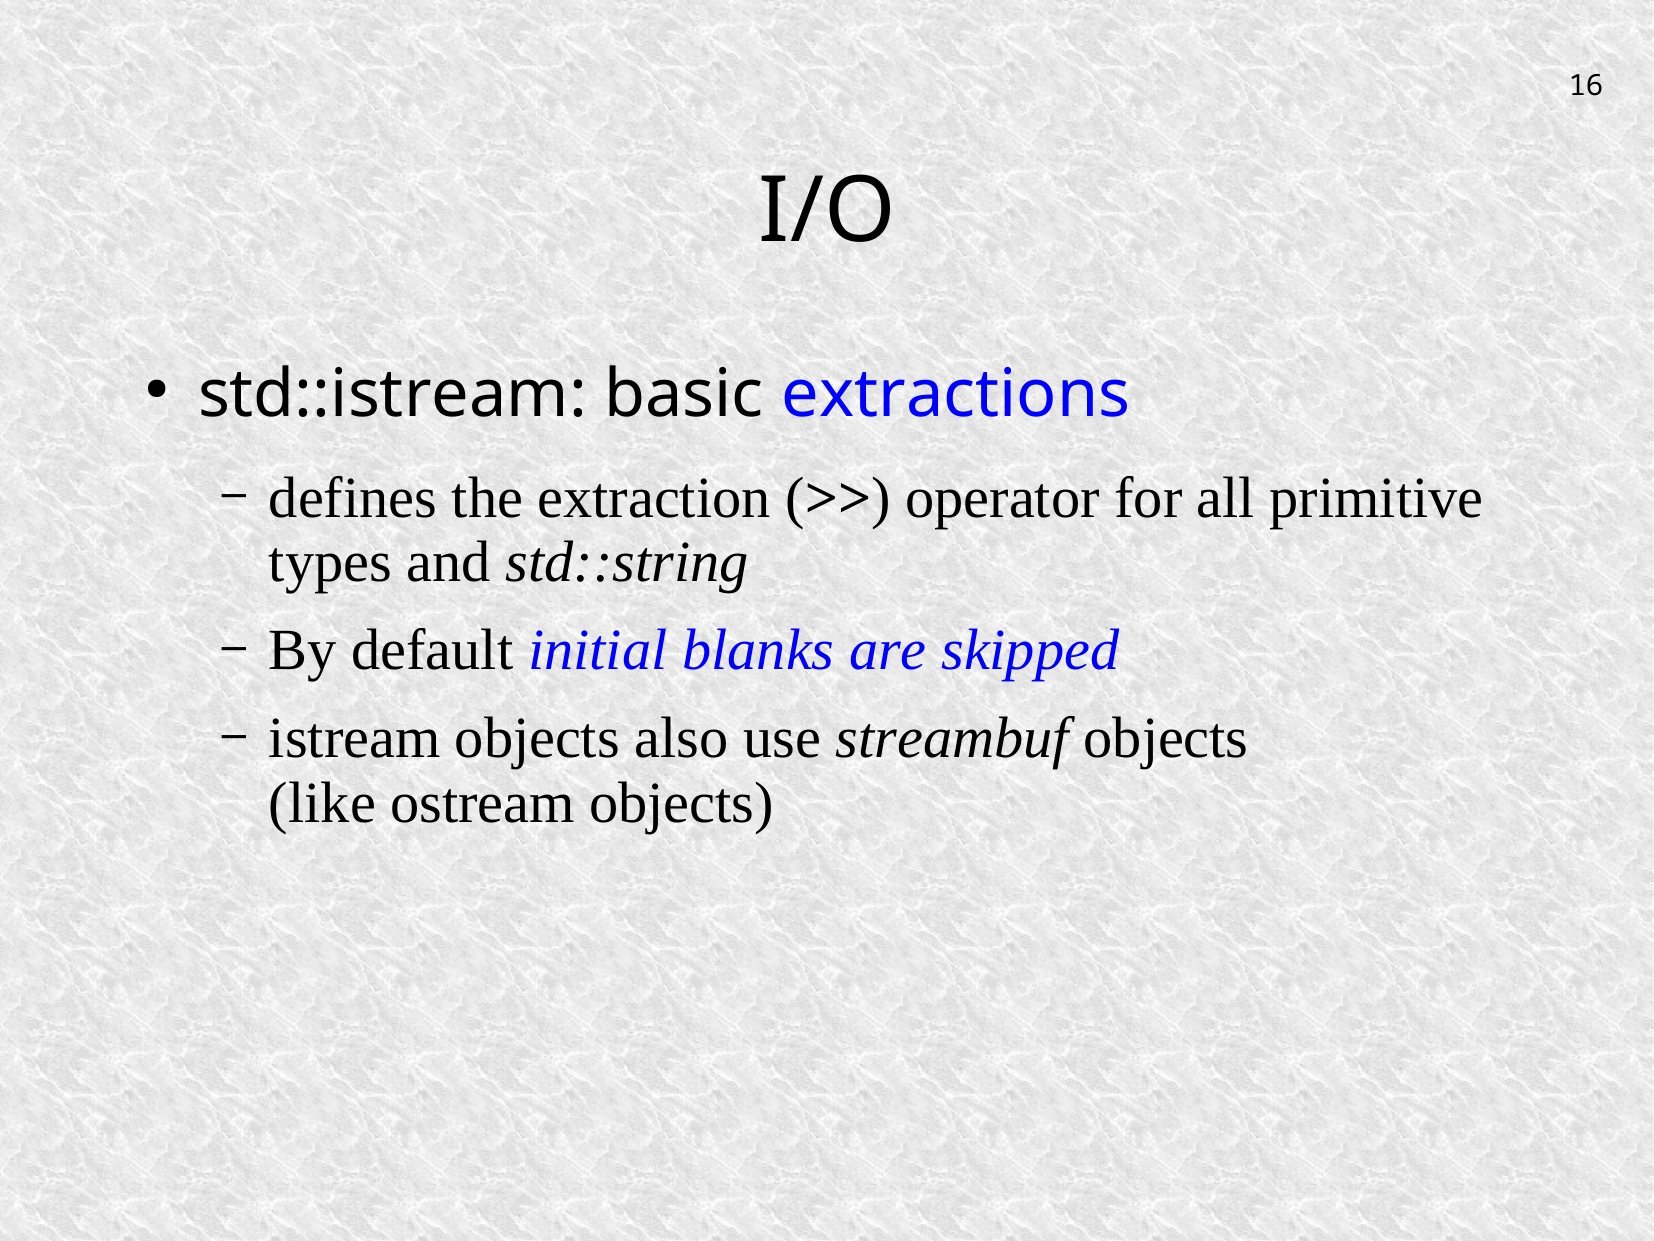

16
# I/O
std::istream: basic extractions
defines the extraction (>>) operator for all primitive types and std::string
By default initial blanks are skipped
istream objects also use streambuf objects
(like ostream objects)